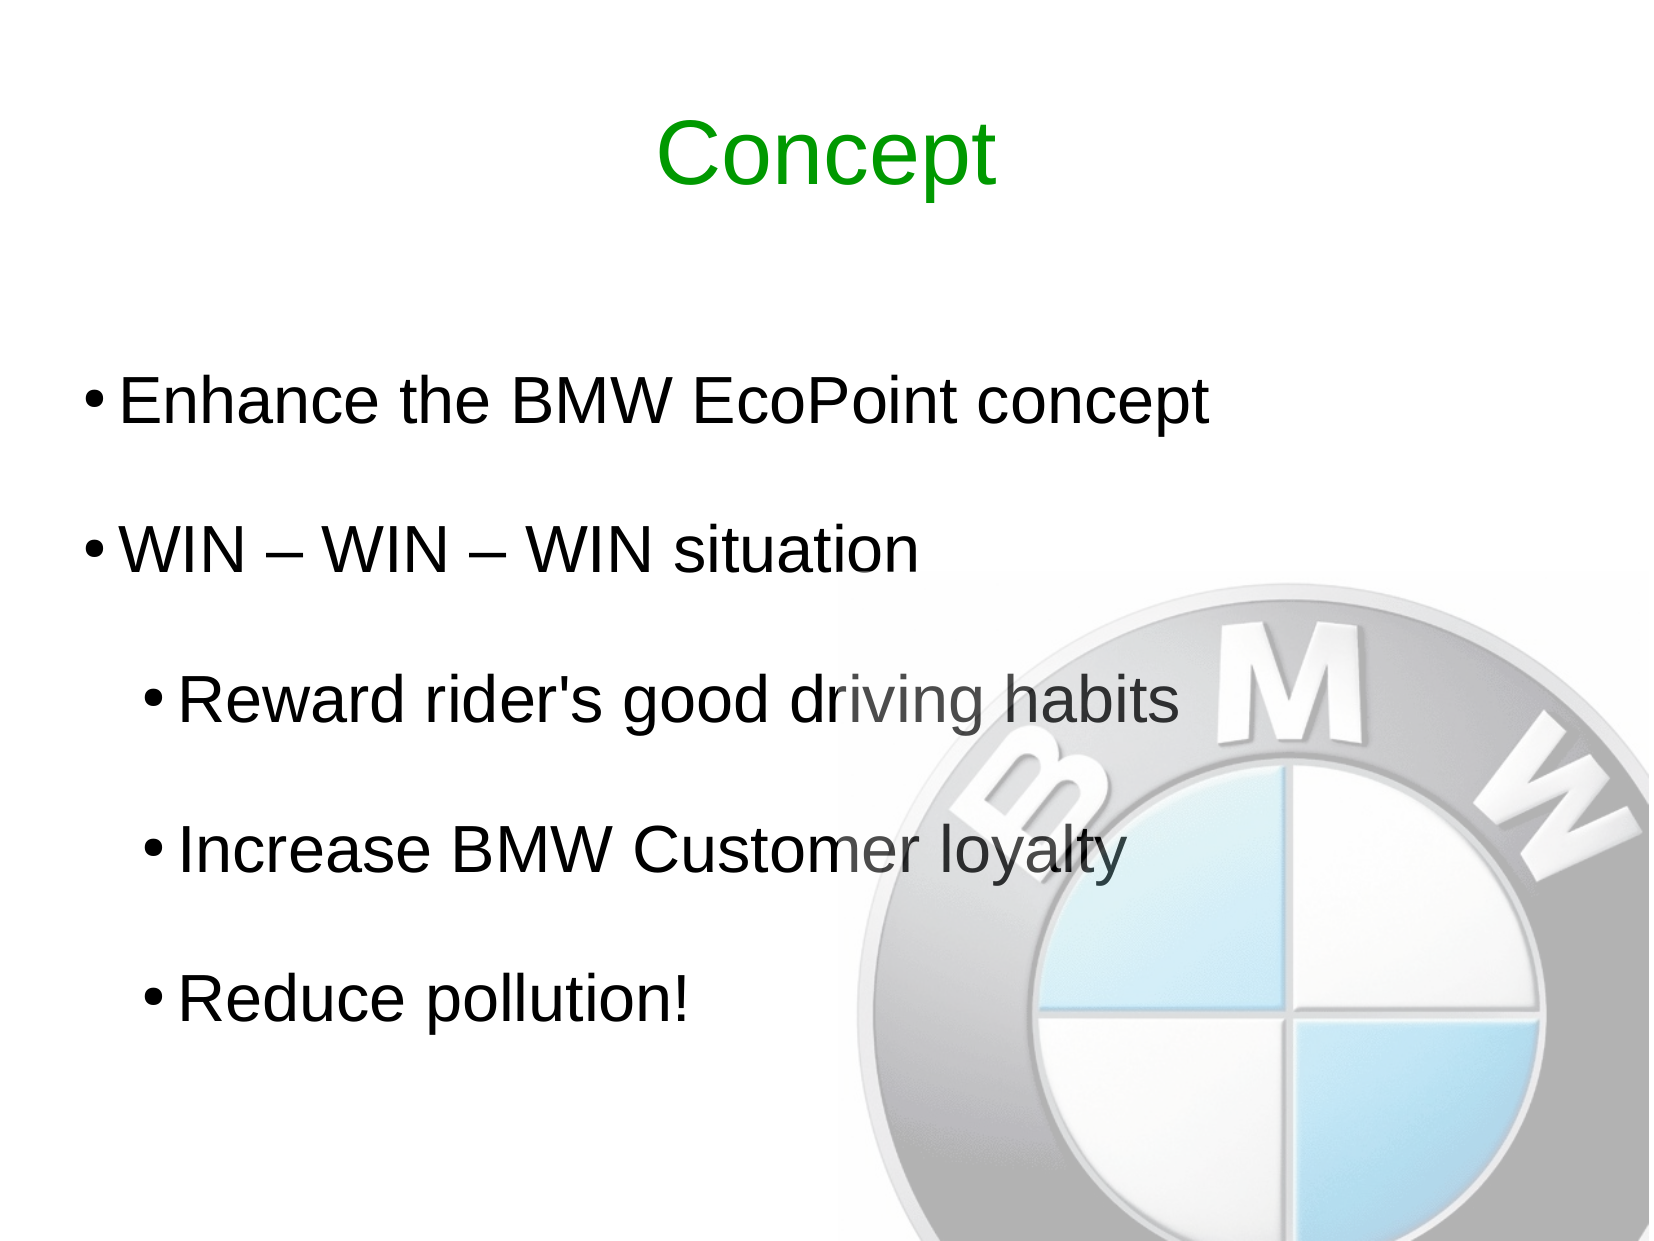

# Concept
Enhance the BMW EcoPoint concept
WIN – WIN – WIN situation
Reward rider's good driving habits
Increase BMW Customer loyalty
Reduce pollution!